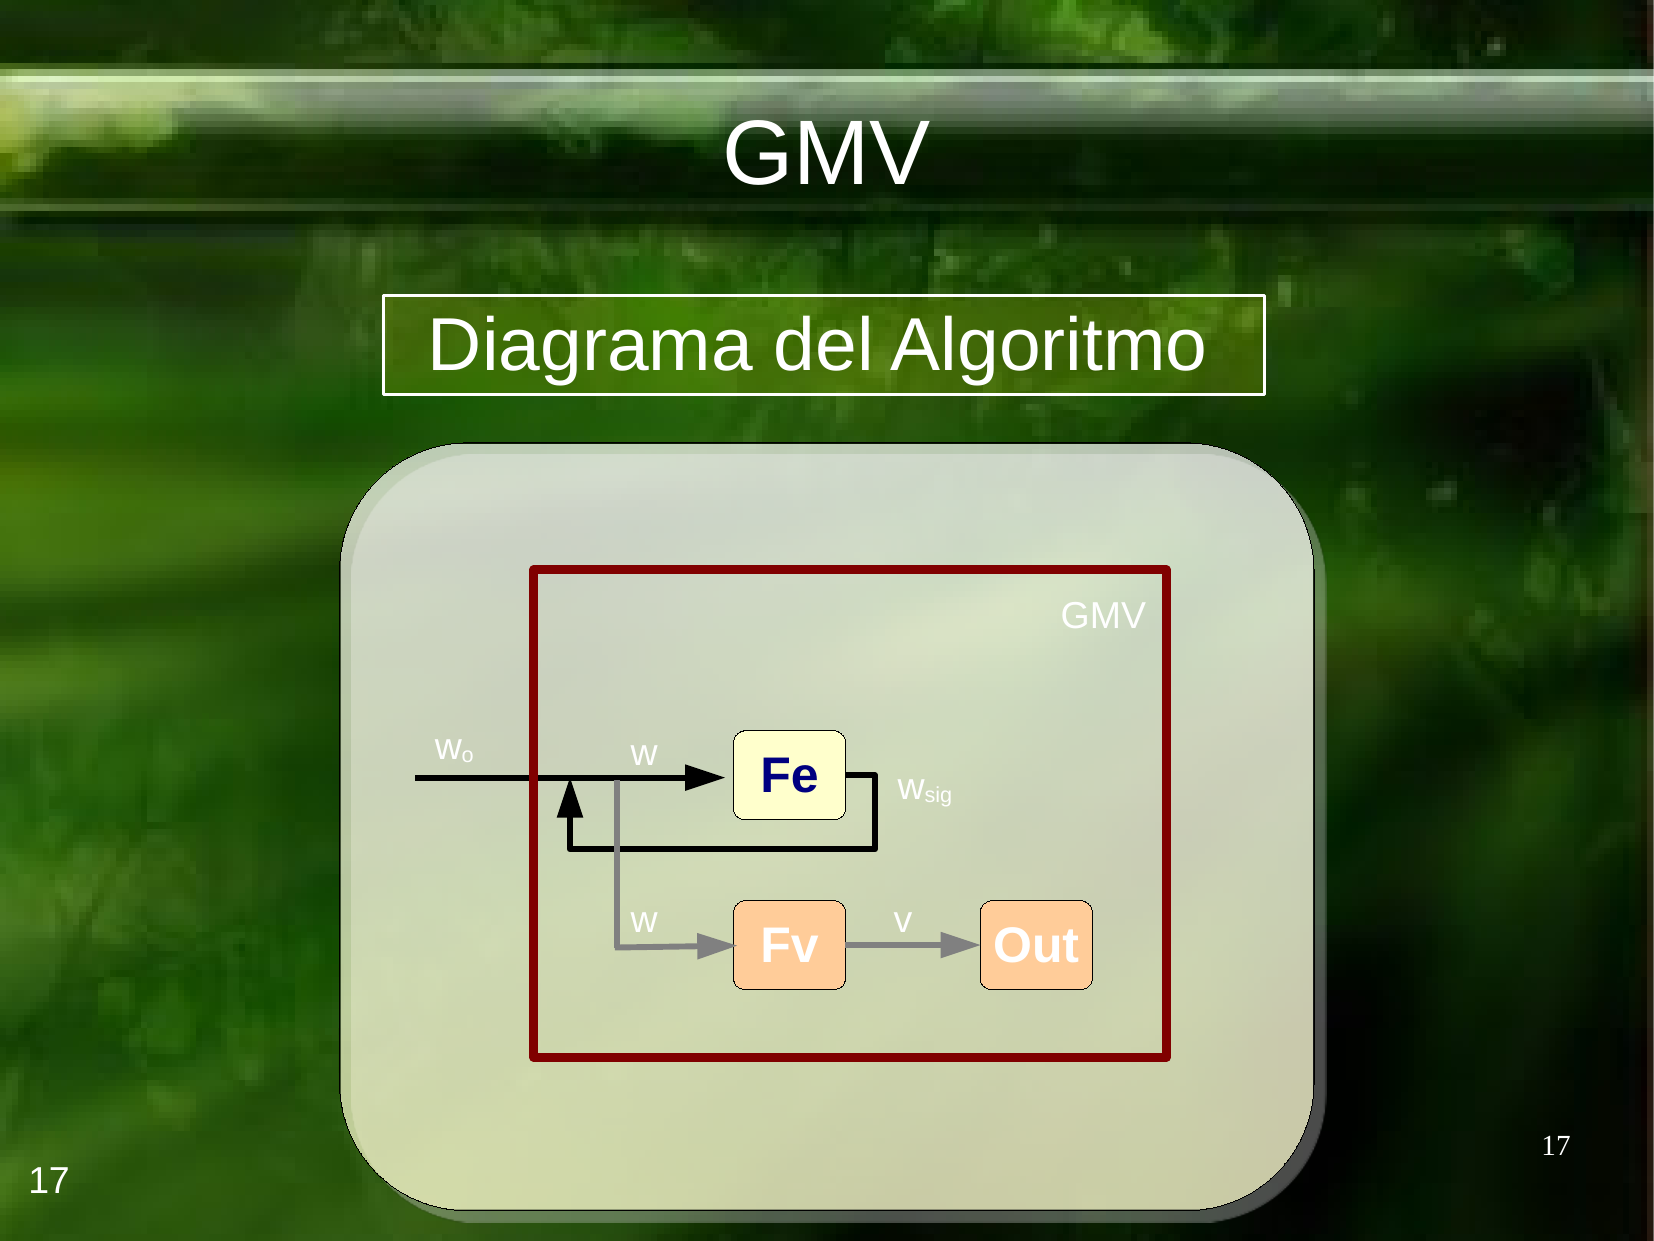

# GMV
Diagrama del Algoritmo
GMV
wo
w
Fe
wsig
w
v
Fv
Out
17